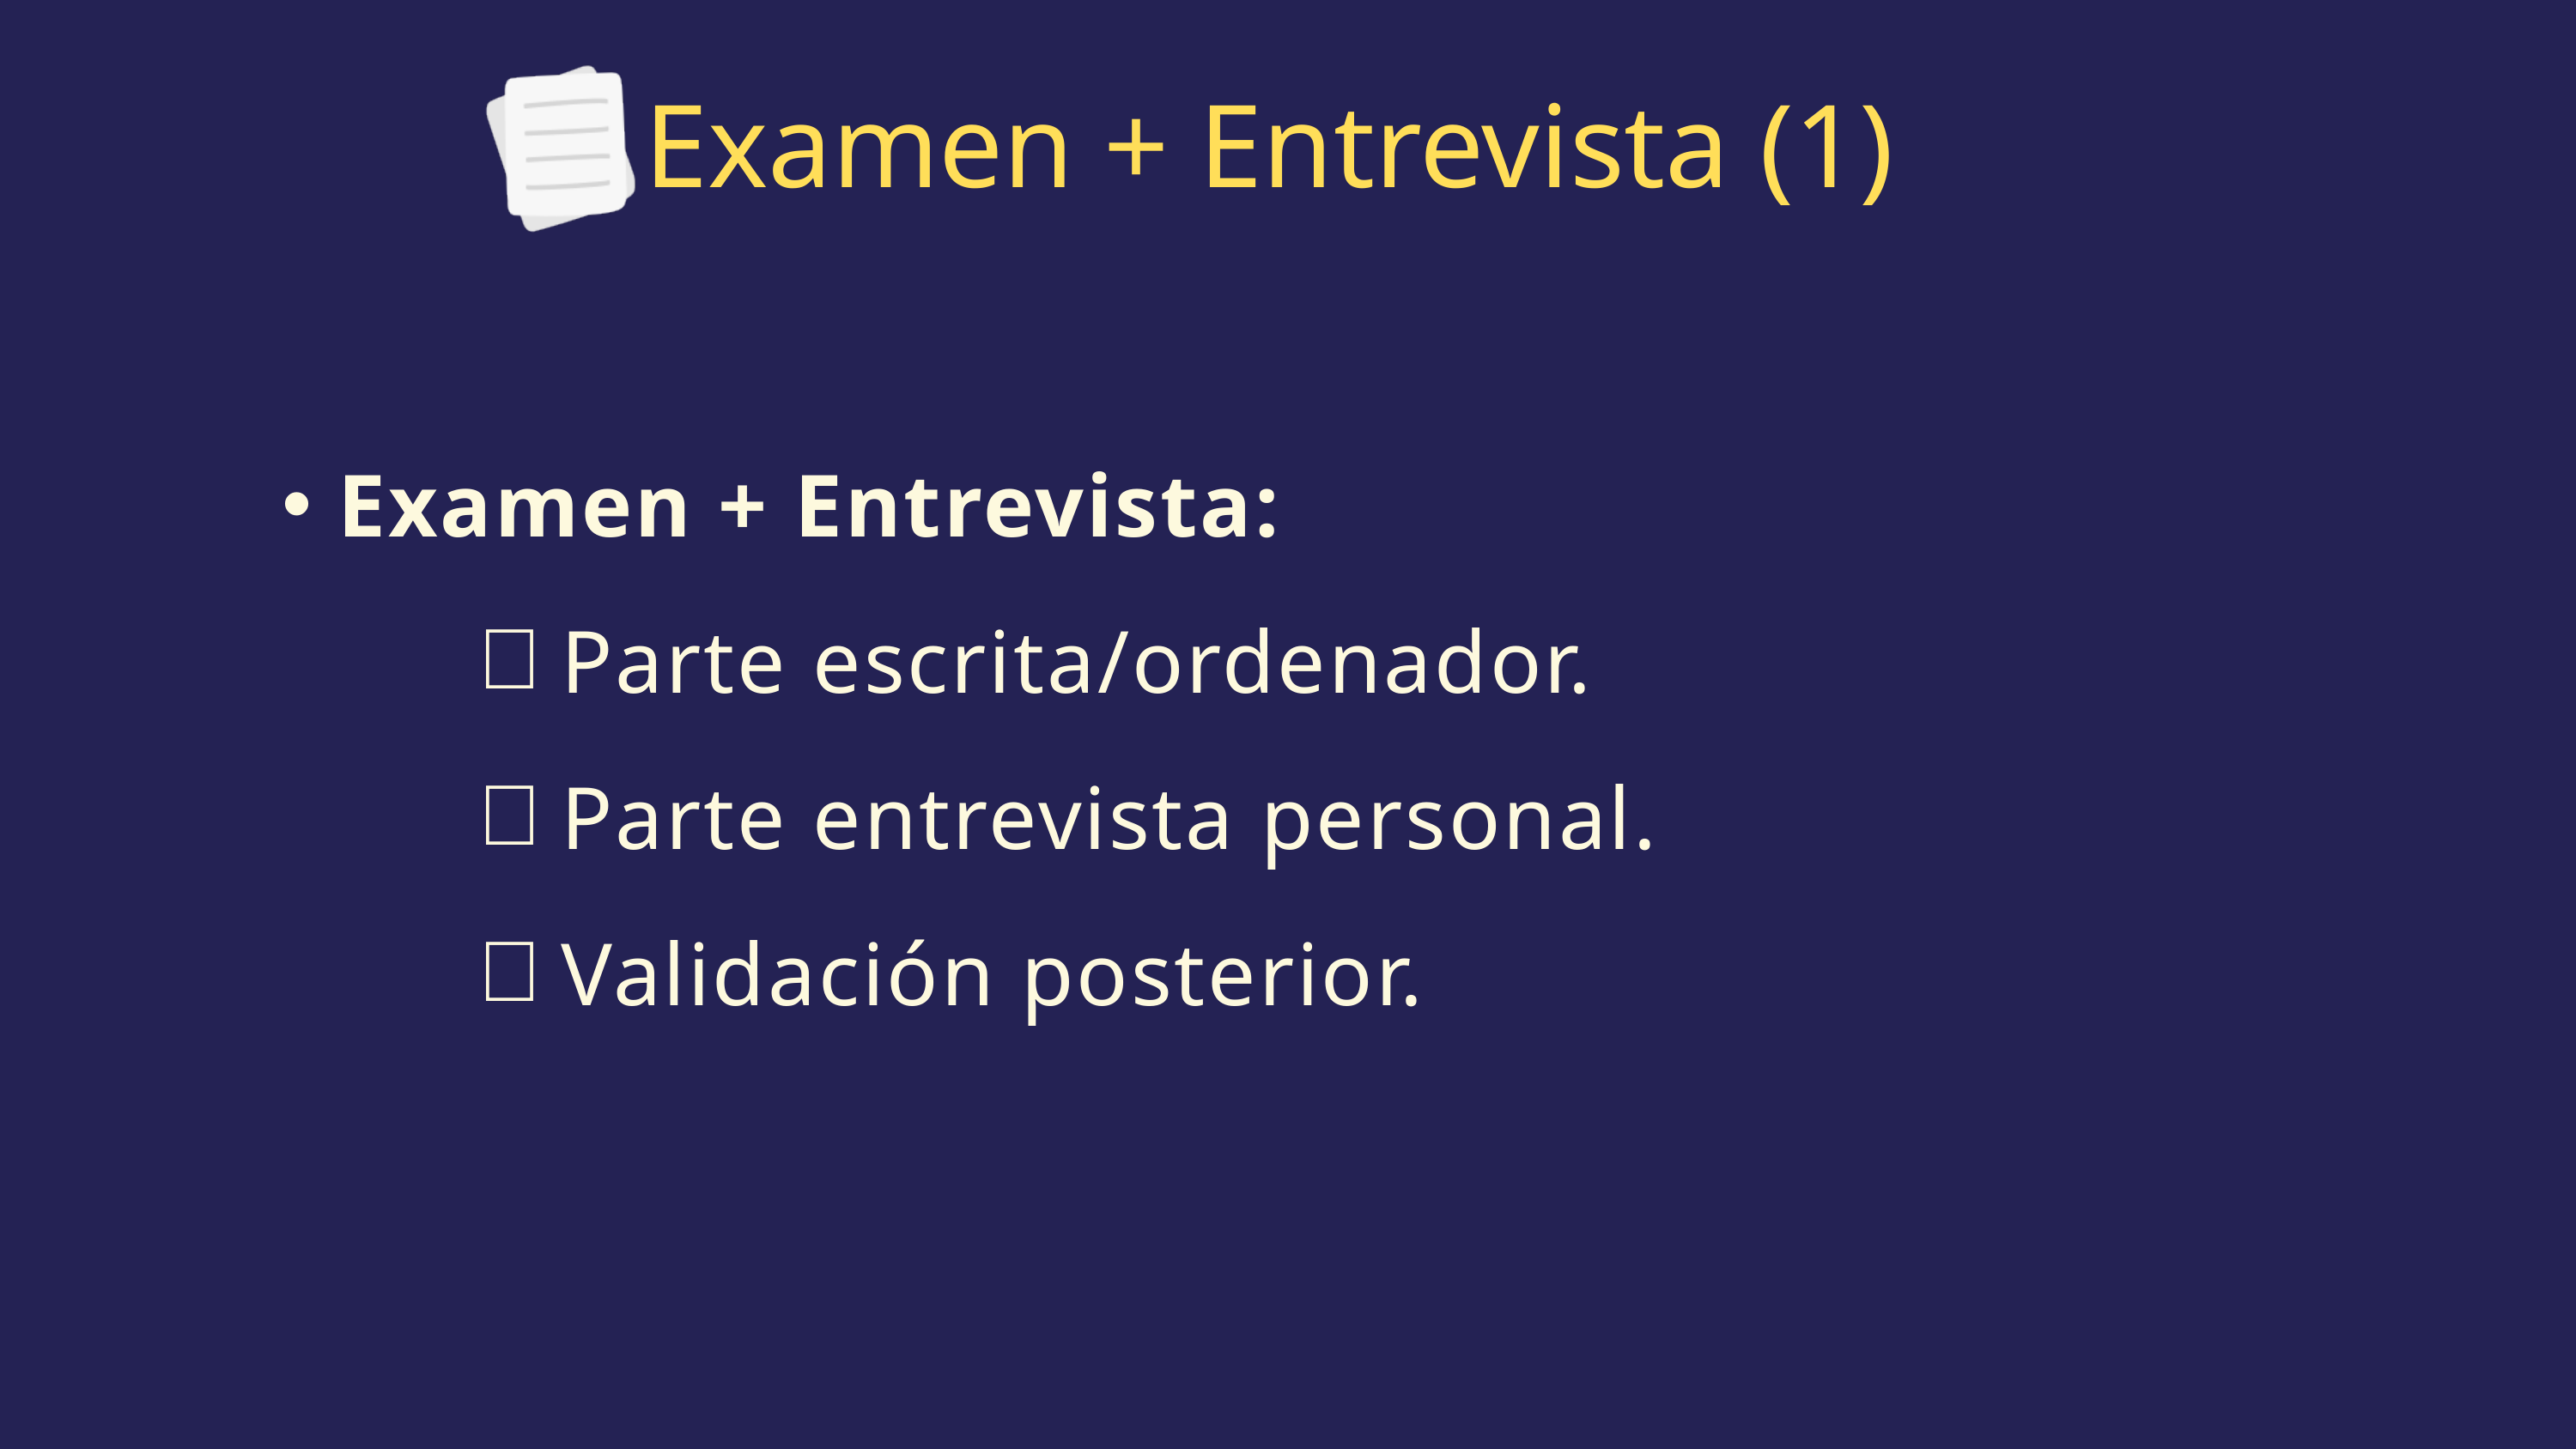

Examen + Entrevista (1)
Examen + Entrevista:
Parte escrita/ordenador.
Parte entrevista personal.
Validación posterior.